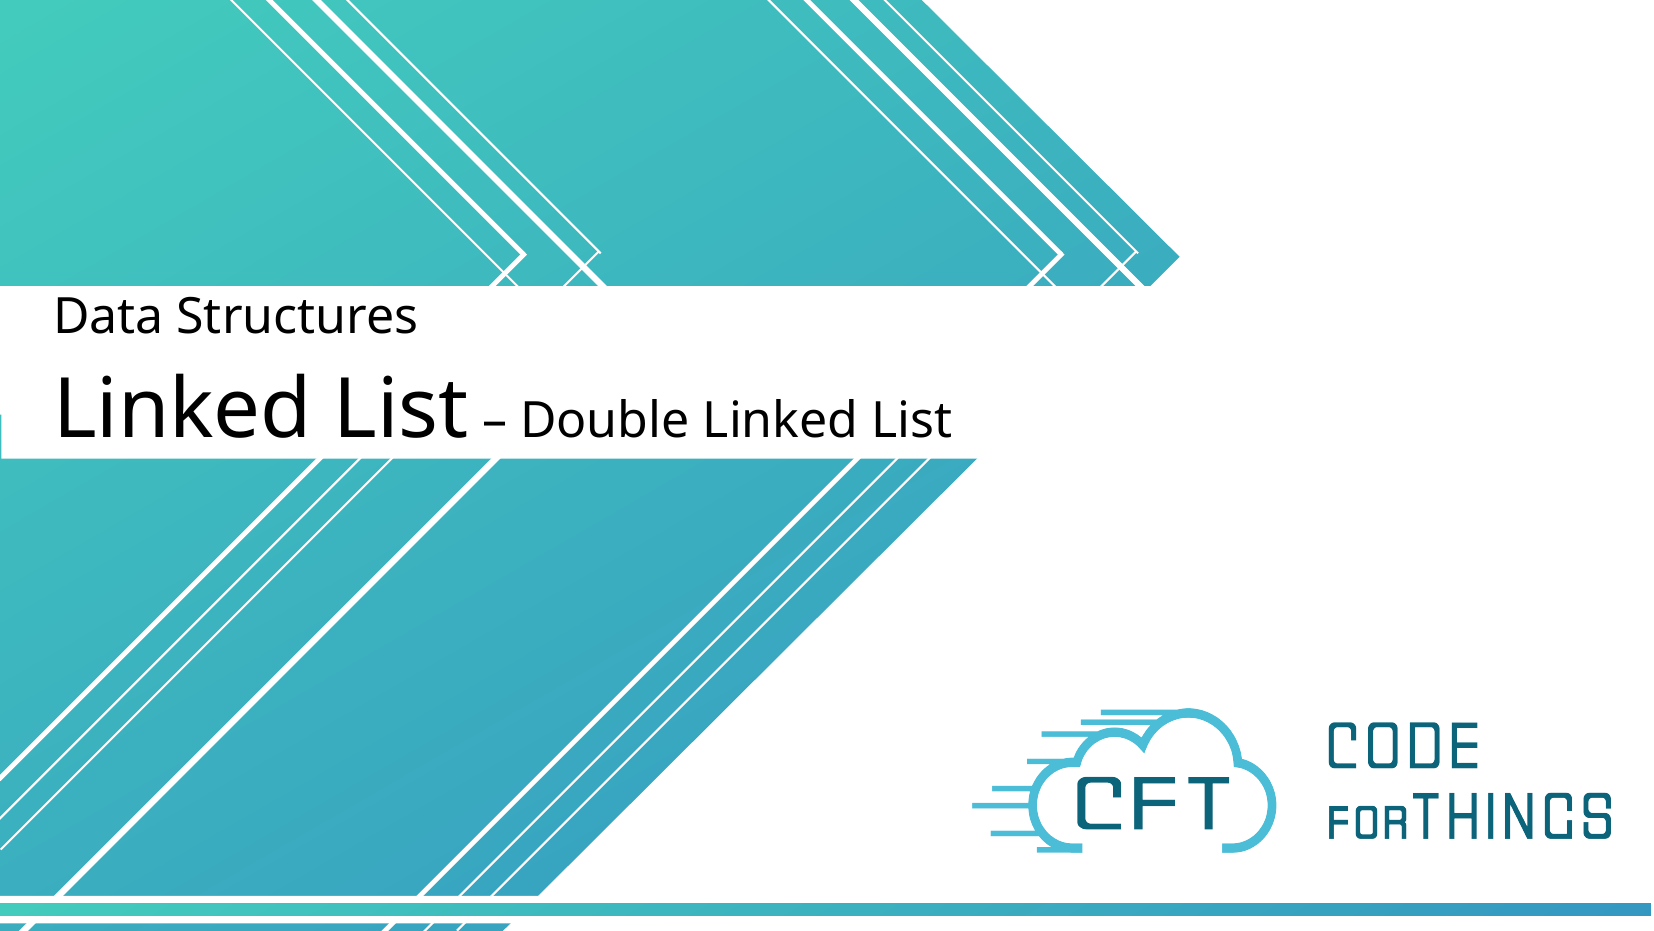

# Data Structures Linked List – Double Linked List